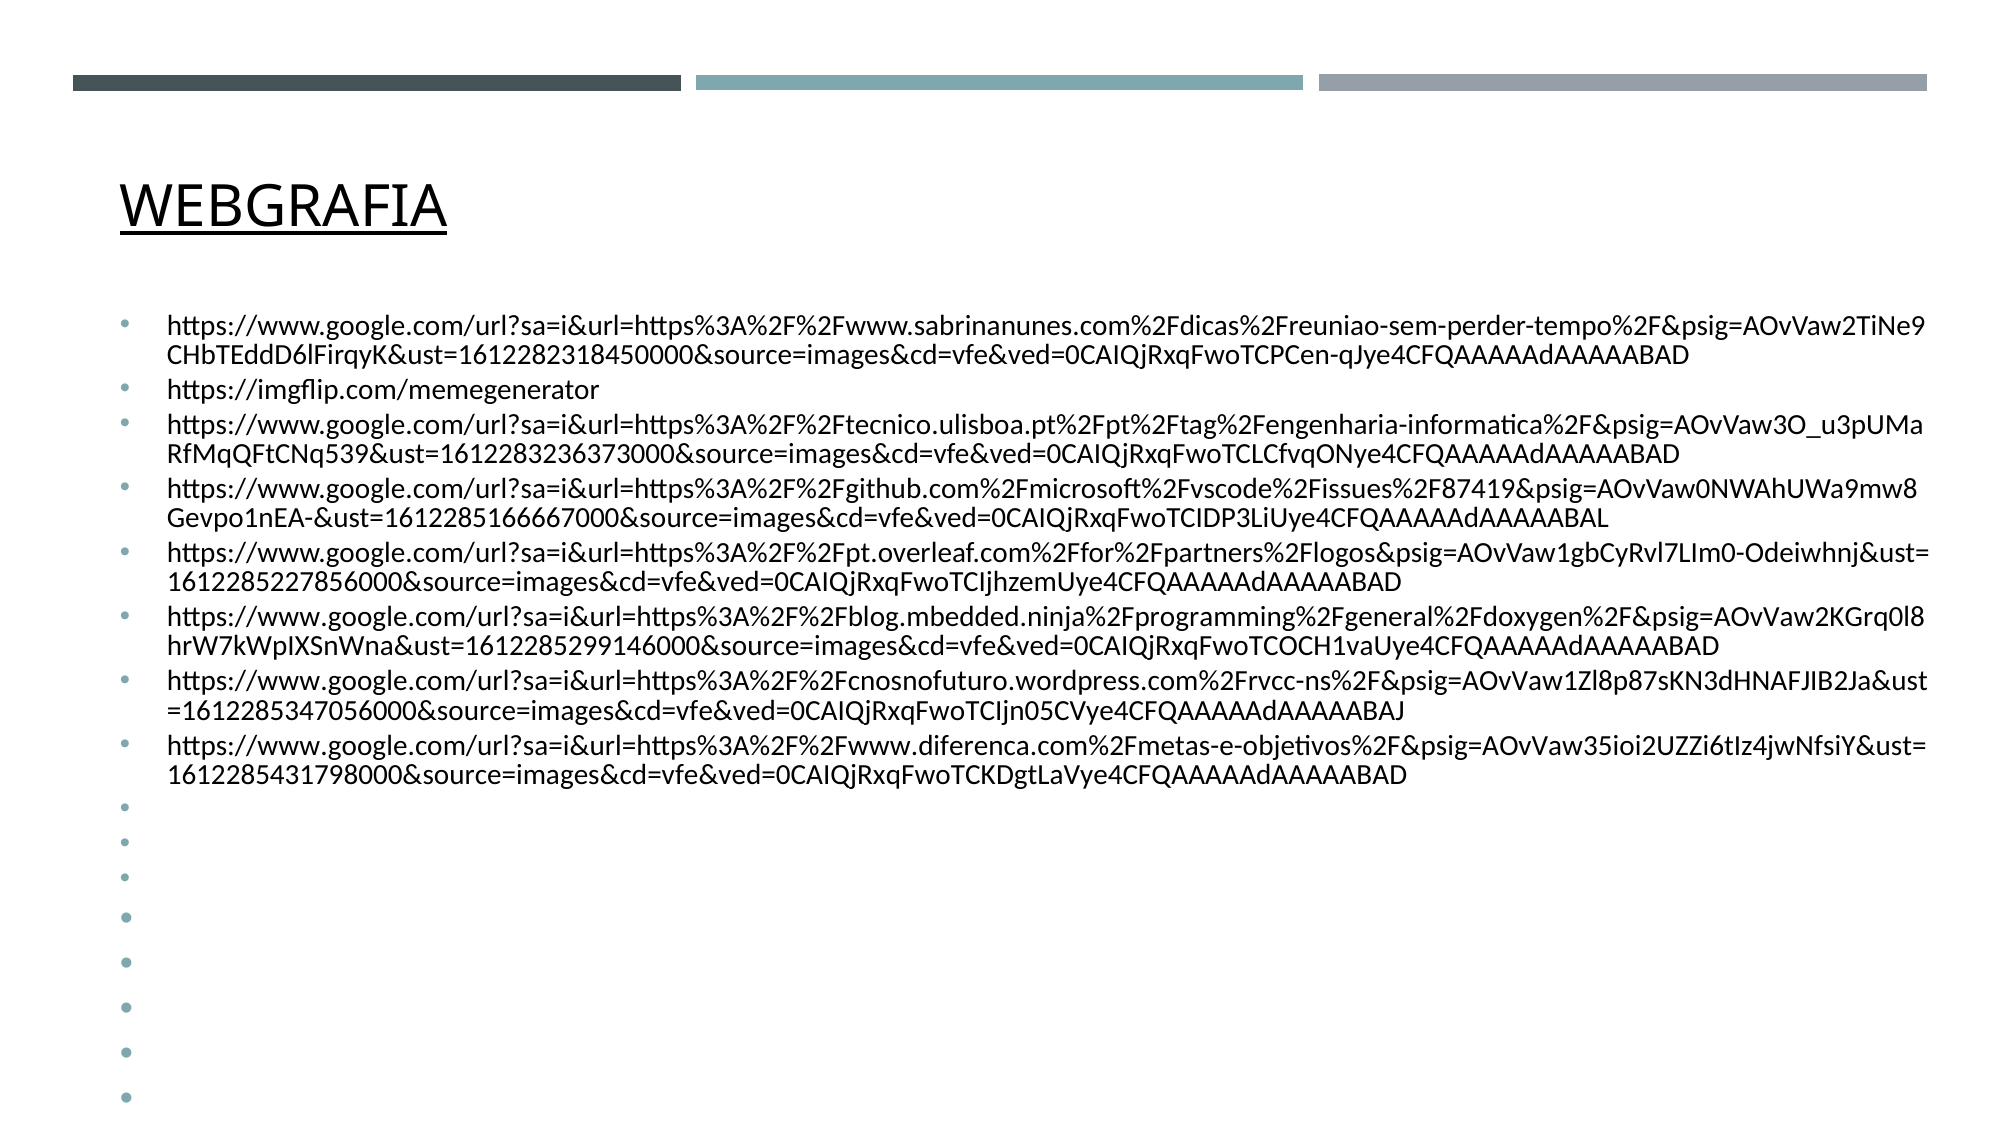

WEBGRAFIA
https://www.google.com/url?sa=i&url=https%3A%2F%2Fwww.sabrinanunes.com%2Fdicas%2Freuniao-sem-perder-tempo%2F&psig=AOvVaw2TiNe9CHbTEddD6lFirqyK&ust=1612282318450000&source=images&cd=vfe&ved=0CAIQjRxqFwoTCPCen-qJye4CFQAAAAAdAAAAABAD
https://imgflip.com/memegenerator
https://www.google.com/url?sa=i&url=https%3A%2F%2Ftecnico.ulisboa.pt%2Fpt%2Ftag%2Fengenharia-informatica%2F&psig=AOvVaw3O_u3pUMaRfMqQFtCNq539&ust=1612283236373000&source=images&cd=vfe&ved=0CAIQjRxqFwoTCLCfvqONye4CFQAAAAAdAAAAABAD
https://www.google.com/url?sa=i&url=https%3A%2F%2Fgithub.com%2Fmicrosoft%2Fvscode%2Fissues%2F87419&psig=AOvVaw0NWAhUWa9mw8Gevpo1nEA-&ust=1612285166667000&source=images&cd=vfe&ved=0CAIQjRxqFwoTCIDP3LiUye4CFQAAAAAdAAAAABAL
https://www.google.com/url?sa=i&url=https%3A%2F%2Fpt.overleaf.com%2Ffor%2Fpartners%2Flogos&psig=AOvVaw1gbCyRvl7LIm0-Odeiwhnj&ust=1612285227856000&source=images&cd=vfe&ved=0CAIQjRxqFwoTCIjhzemUye4CFQAAAAAdAAAAABAD
https://www.google.com/url?sa=i&url=https%3A%2F%2Fblog.mbedded.ninja%2Fprogramming%2Fgeneral%2Fdoxygen%2F&psig=AOvVaw2KGrq0l8hrW7kWpIXSnWna&ust=1612285299146000&source=images&cd=vfe&ved=0CAIQjRxqFwoTCOCH1vaUye4CFQAAAAAdAAAAABAD
https://www.google.com/url?sa=i&url=https%3A%2F%2Fcnosnofuturo.wordpress.com%2Frvcc-ns%2F&psig=AOvVaw1Zl8p87sKN3dHNAFJIB2Ja&ust=1612285347056000&source=images&cd=vfe&ved=0CAIQjRxqFwoTCIjn05CVye4CFQAAAAAdAAAAABAJ
https://www.google.com/url?sa=i&url=https%3A%2F%2Fwww.diferenca.com%2Fmetas-e-objetivos%2F&psig=AOvVaw35ioi2UZZi6tIz4jwNfsiY&ust=1612285431798000&source=images&cd=vfe&ved=0CAIQjRxqFwoTCKDgtLaVye4CFQAAAAAdAAAAABAD